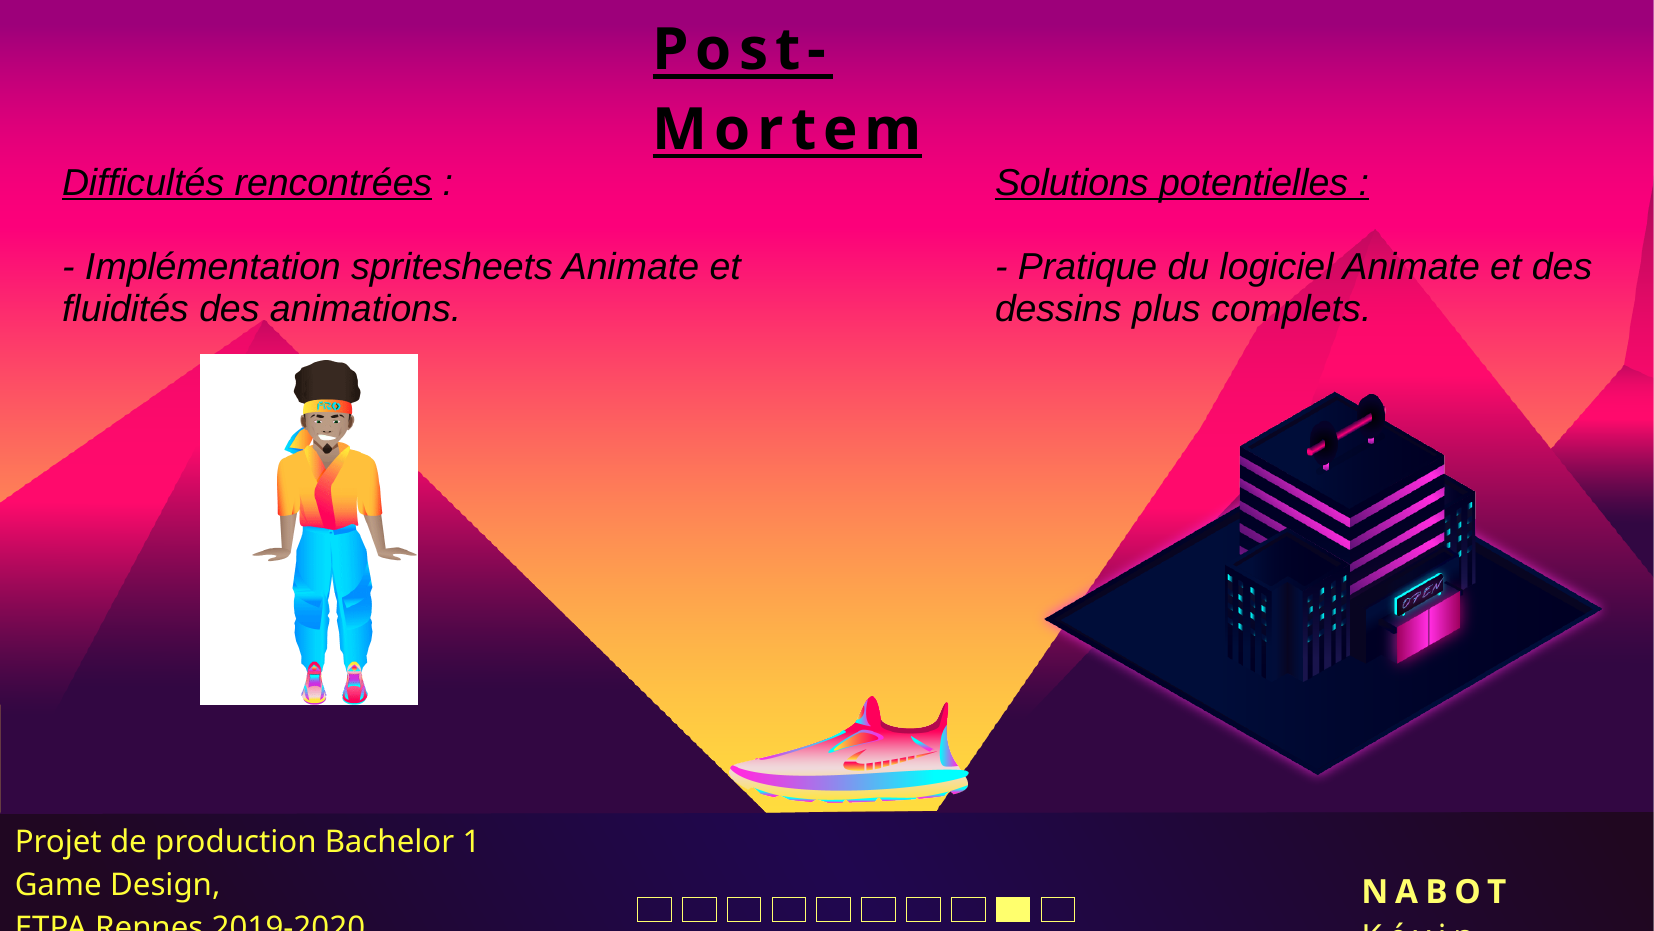

Post-Mortem
Difficultés rencontrées :
- Implémentation spritesheets Animate et fluidités des animations.
Solutions potentielles :
- Pratique du logiciel Animate et des dessins plus complets.
Projet de production Bachelor 1 Game Design,
ETPA Rennes 2019-2020
NABOT Kévin